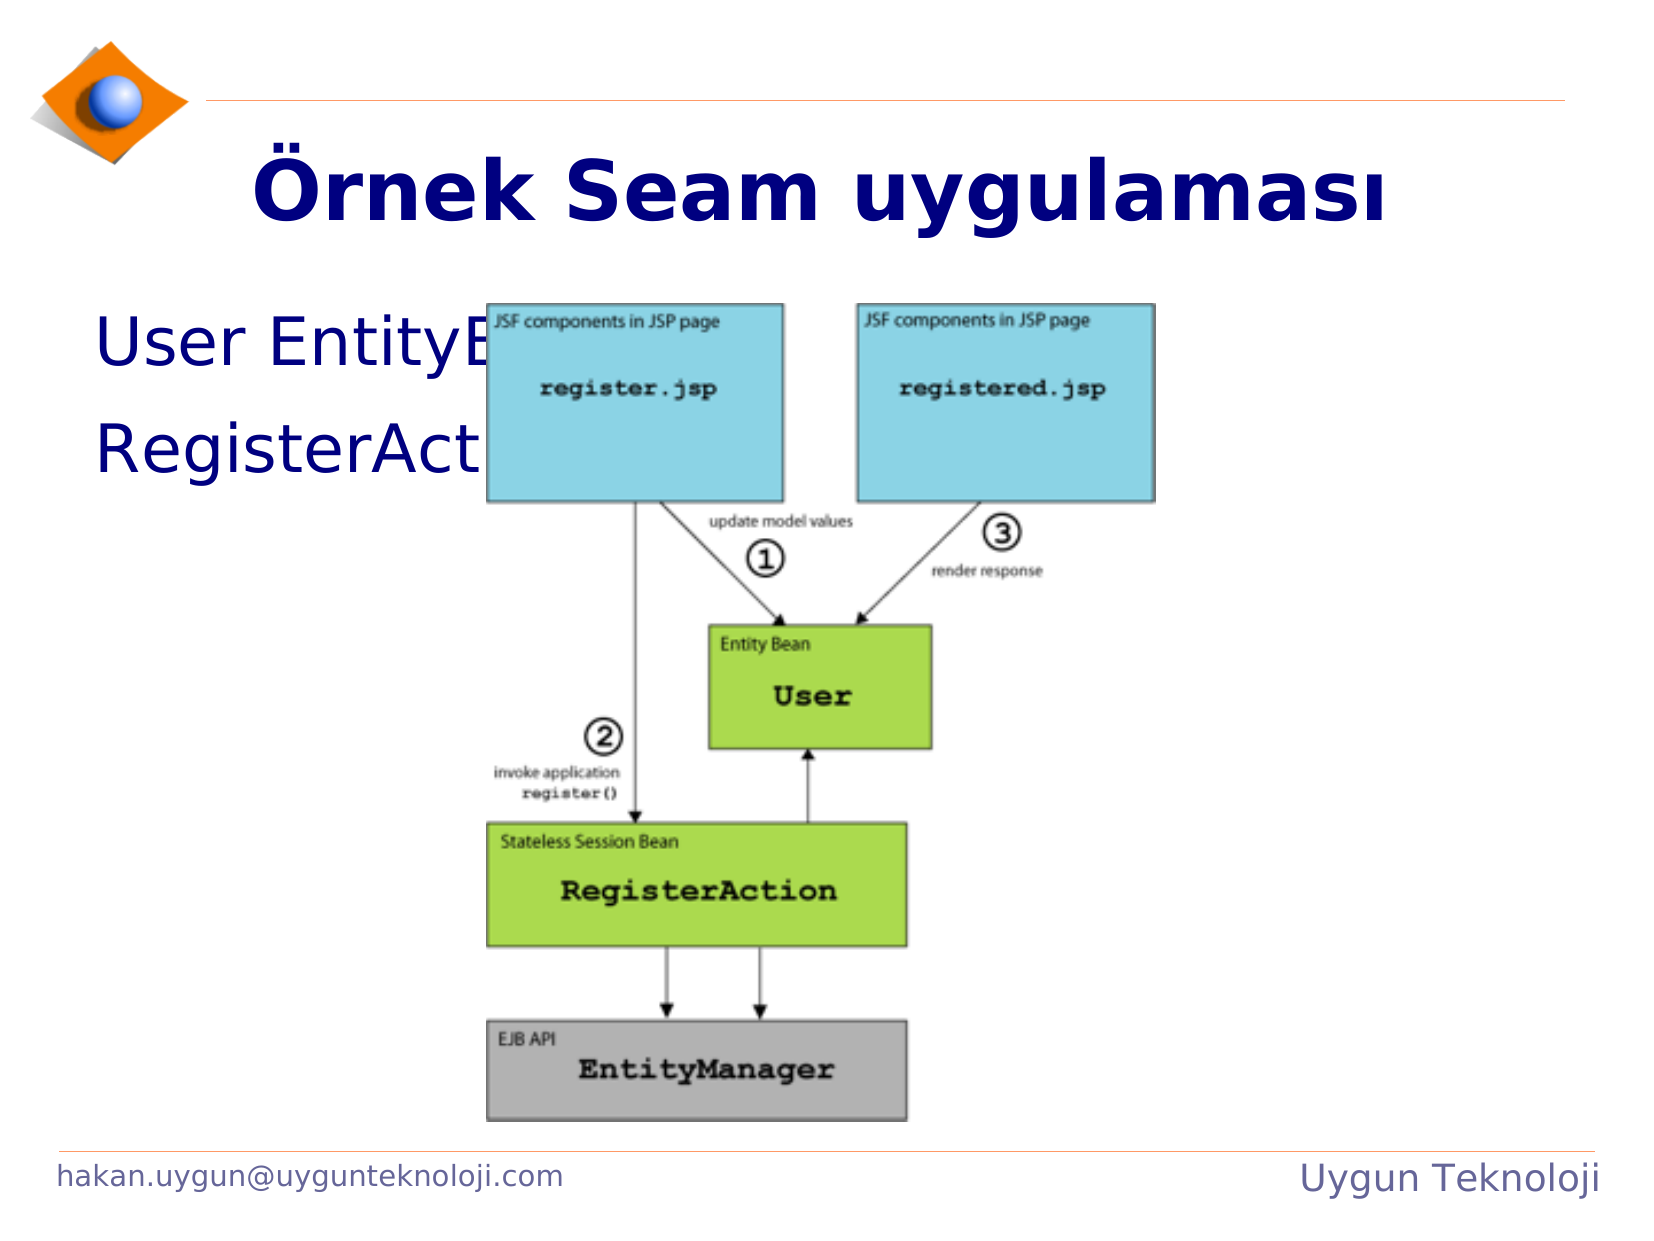

# Örnek Seam uygulaması
User EntityBean
RegisterAction SessionBean